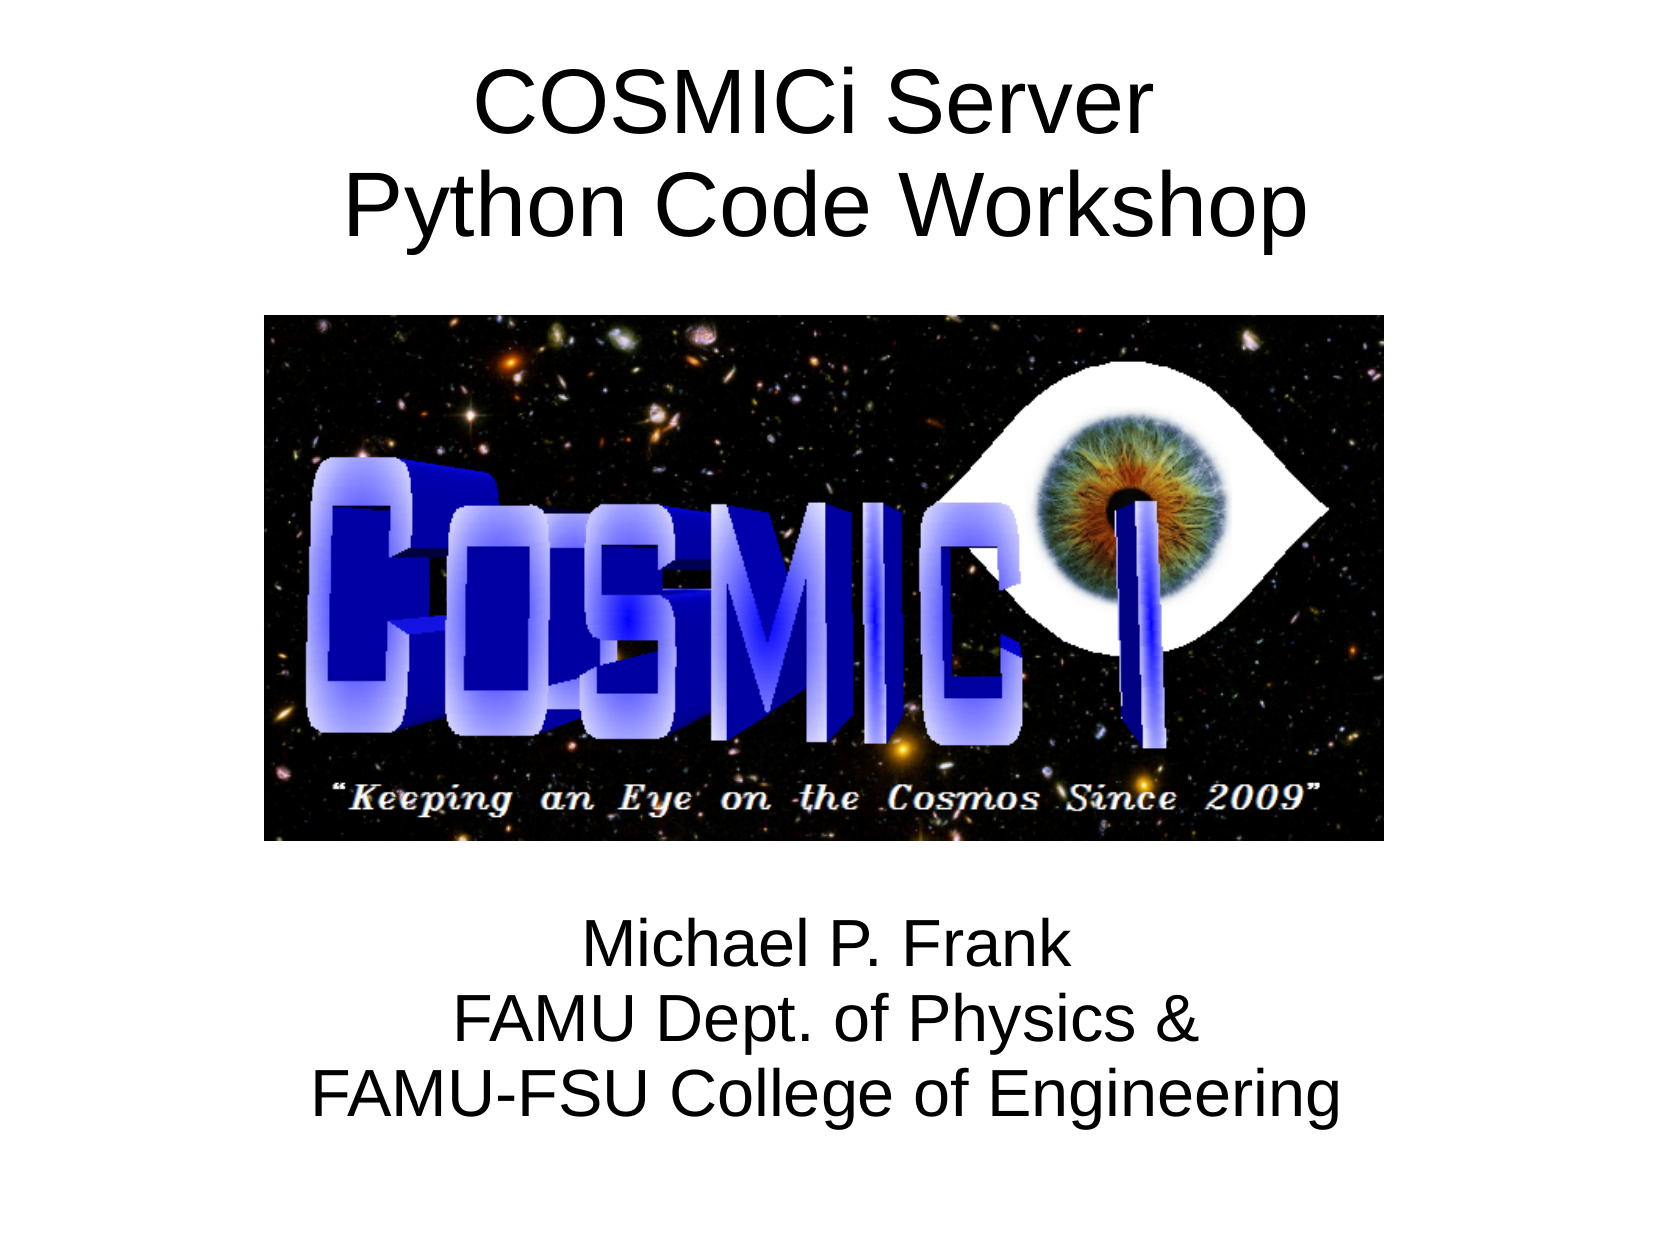

# COSMICi Server Python Code Workshop
Michael P. Frank
FAMU Dept. of Physics &
FAMU-FSU College of Engineering